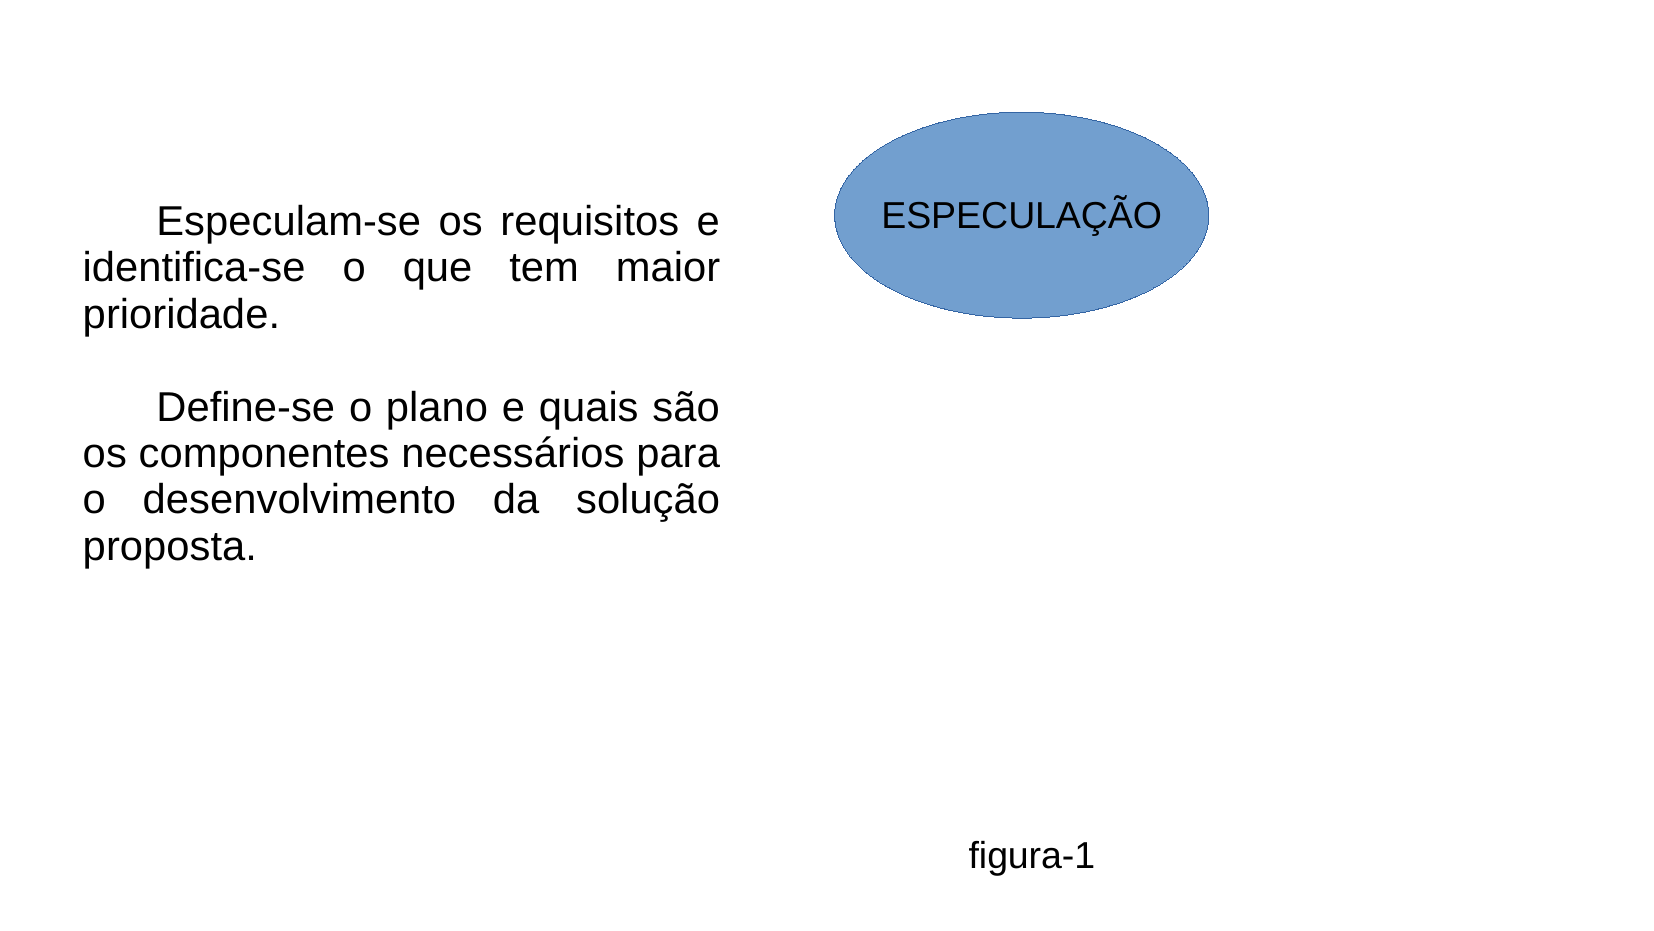

ESPECULAÇÃO
	Especulam-se os requisitos e identifica-se o que tem maior prioridade.
	Define-se o plano e quais são os componentes necessários para o desenvolvimento da solução proposta.
figura-1